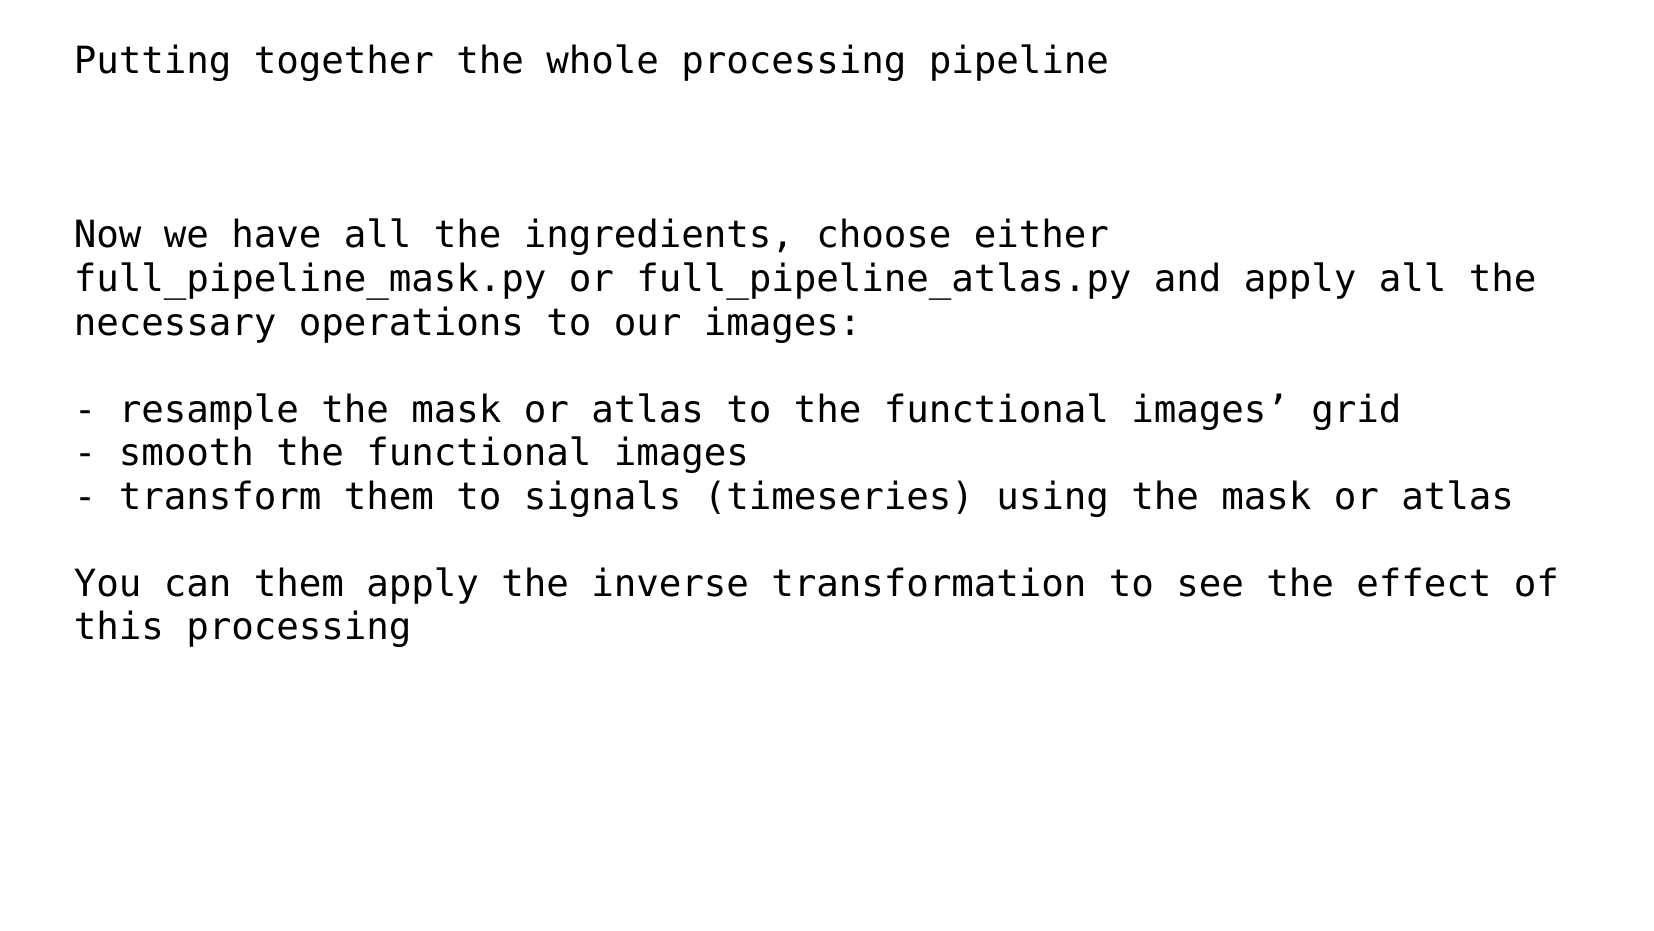

Putting together the whole processing pipeline
Now we have all the ingredients, choose either full_pipeline_mask.py or full_pipeline_atlas.py and apply all the necessary operations to our images:
- resample the mask or atlas to the functional images’ grid
- smooth the functional images
- transform them to signals (timeseries) using the mask or atlas
You can them apply the inverse transformation to see the effect of this processing